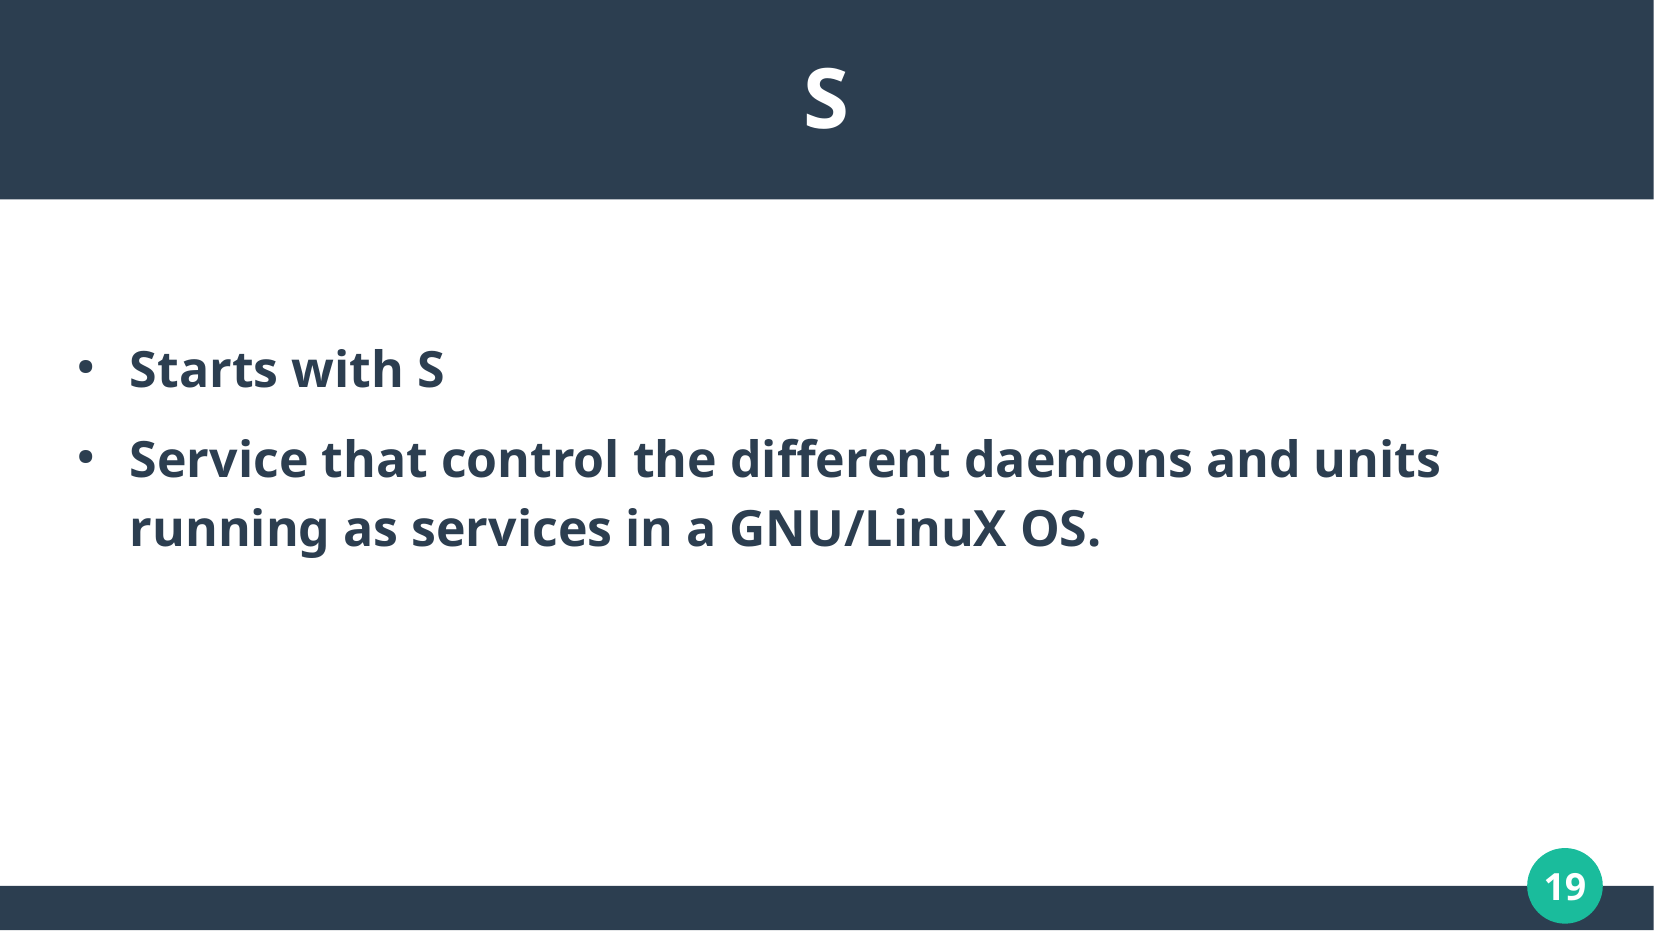

# S
Starts with S
Service that control the different daemons and units running as services in a GNU/LinuX OS.